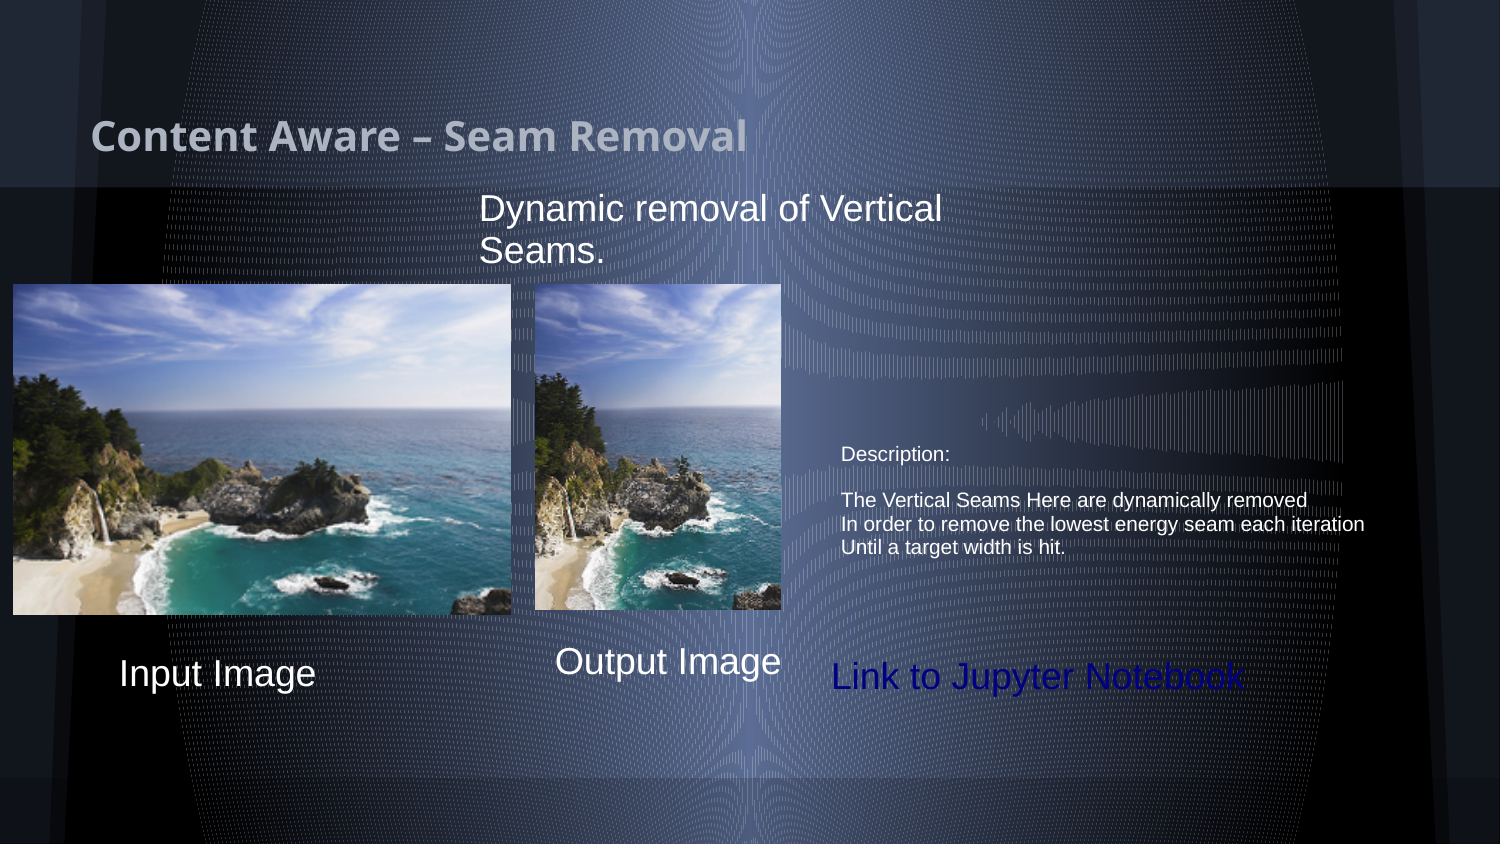

# Content Aware – Seam Removal
Dynamic removal of Vertical Seams.
Description:
The Vertical Seams Here are dynamically removed
In order to remove the lowest energy seam each iteration
Until a target width is hit.
Output Image
Input Image
Link to Jupyter Notebook